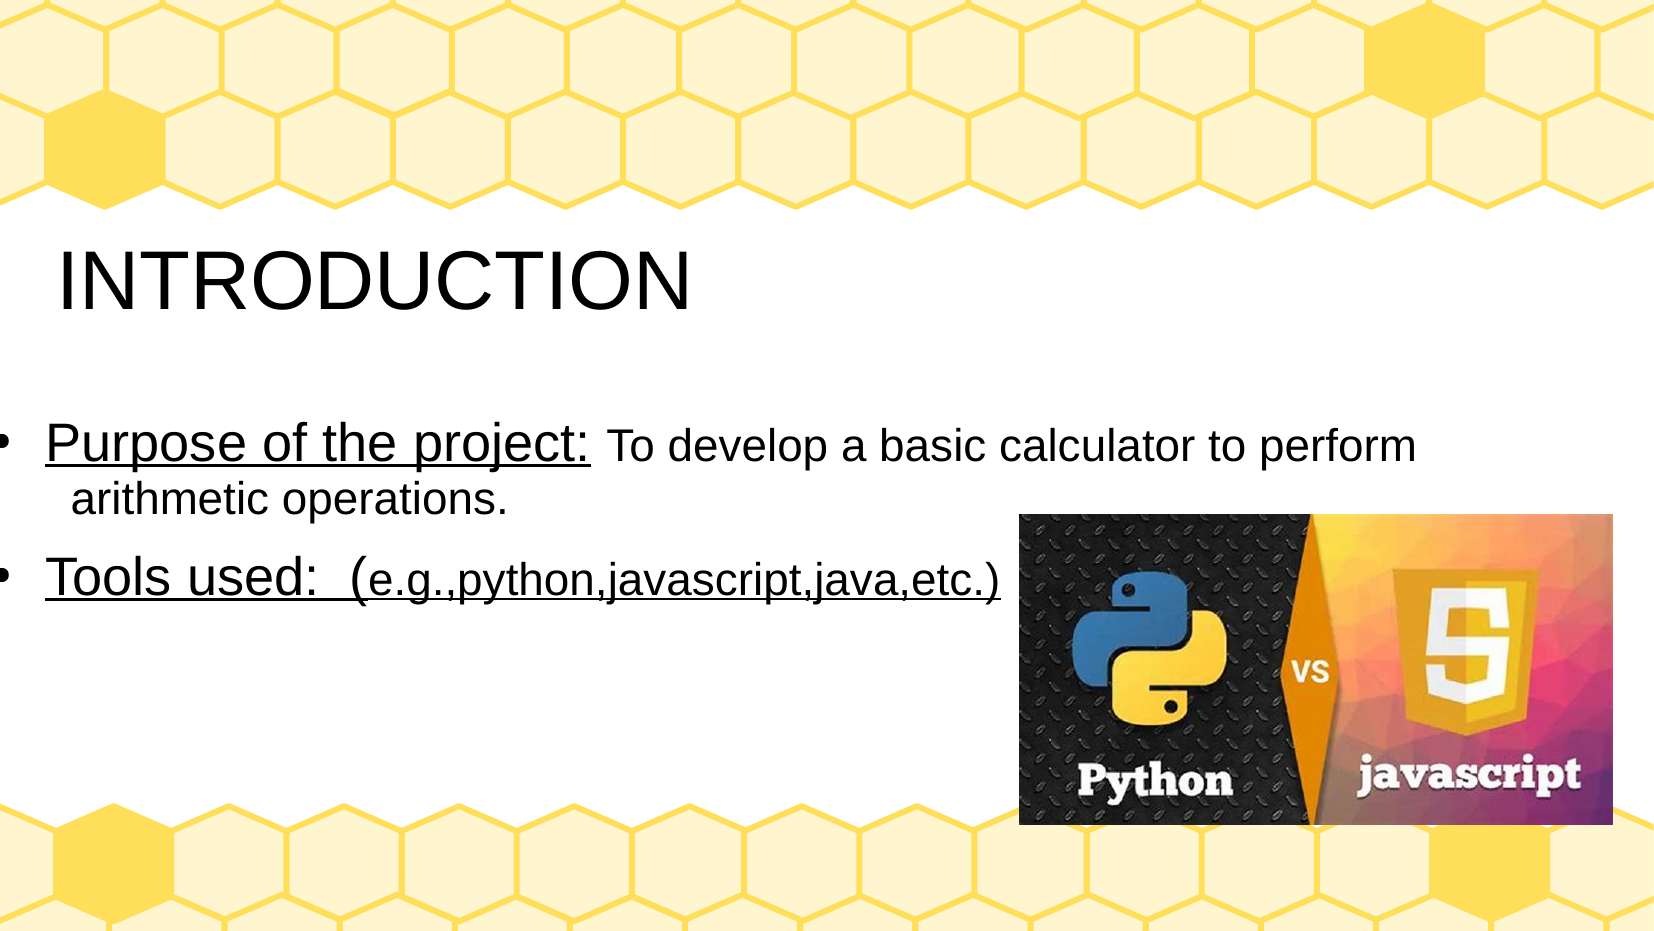

# INTRODUCTION
Purpose of the project: To develop a basic calculator to perform arithmetic operations.
Tools used: (e.g.,python,javascript,java,etc.)